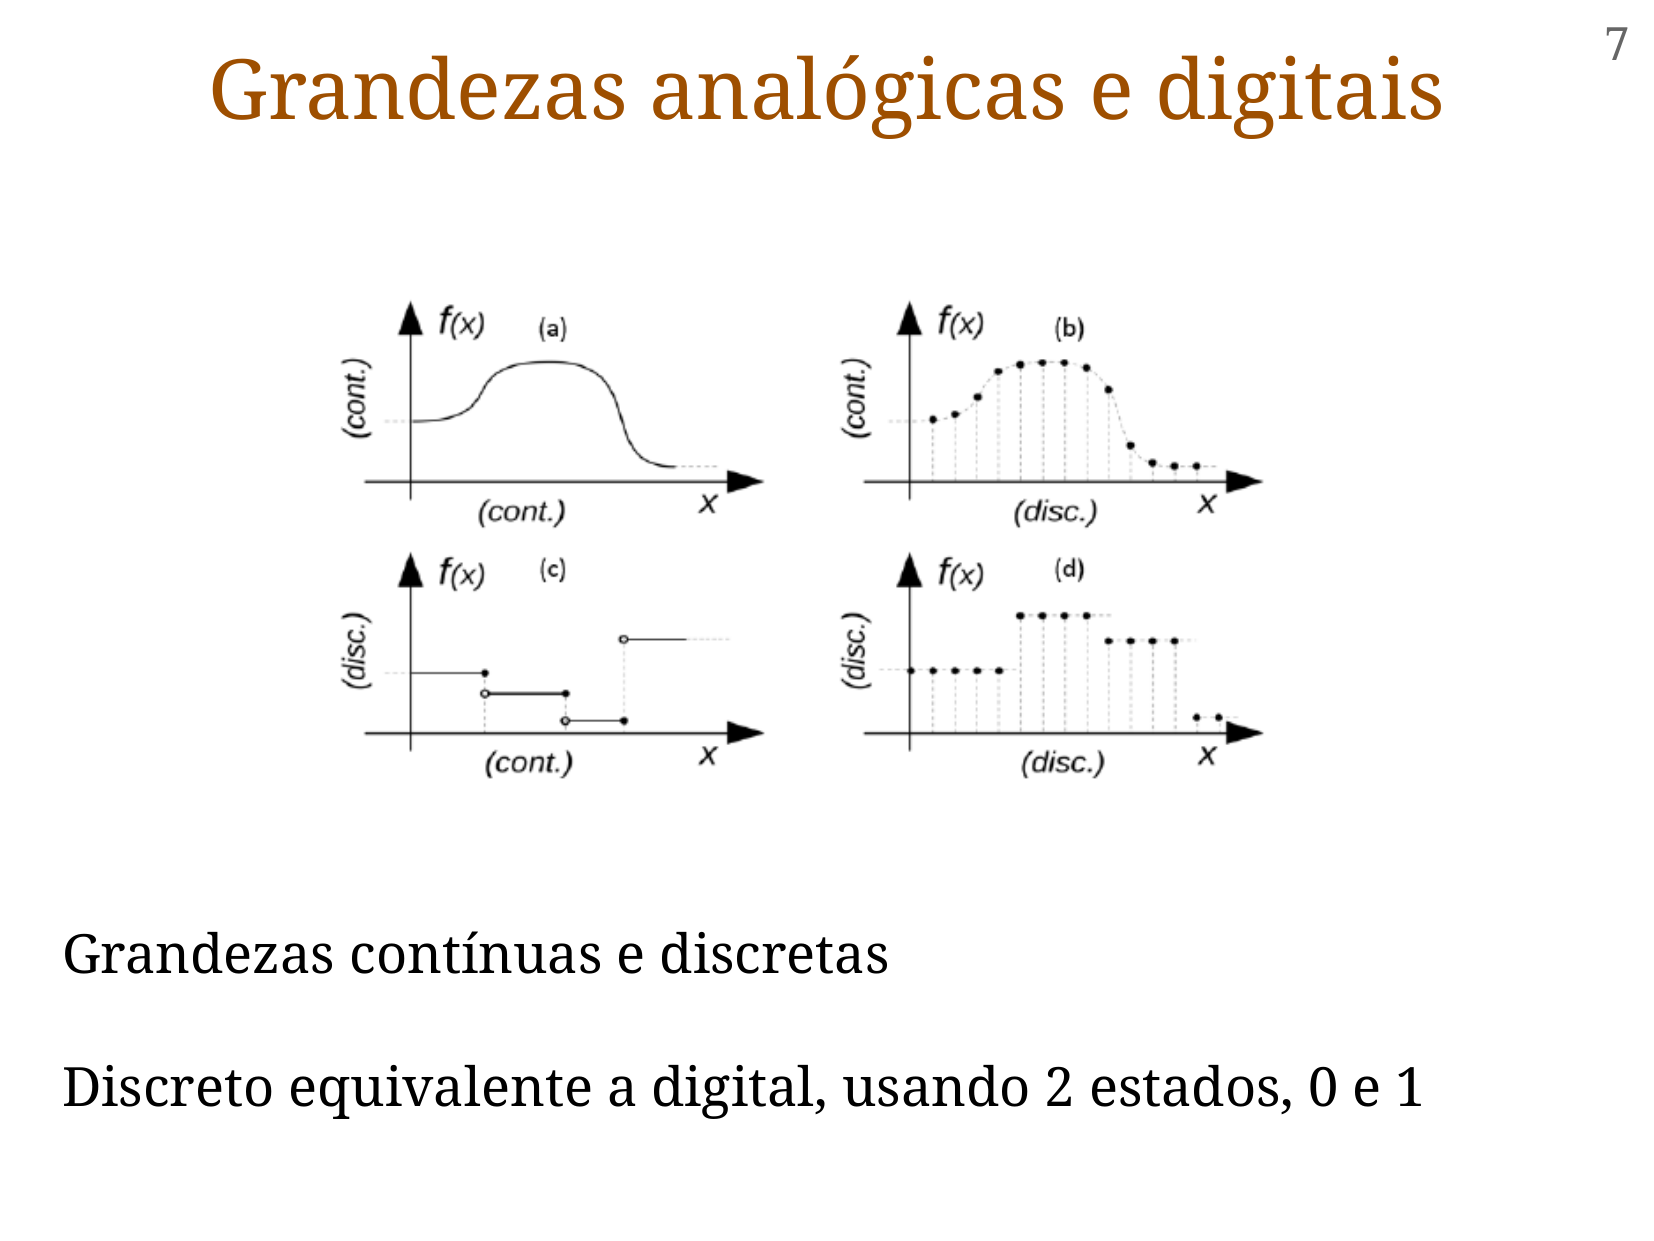

7
# Grandezas analógicas e digitais
Grandezas contínuas e discretas
Discreto equivalente a digital, usando 2 estados, 0 e 1